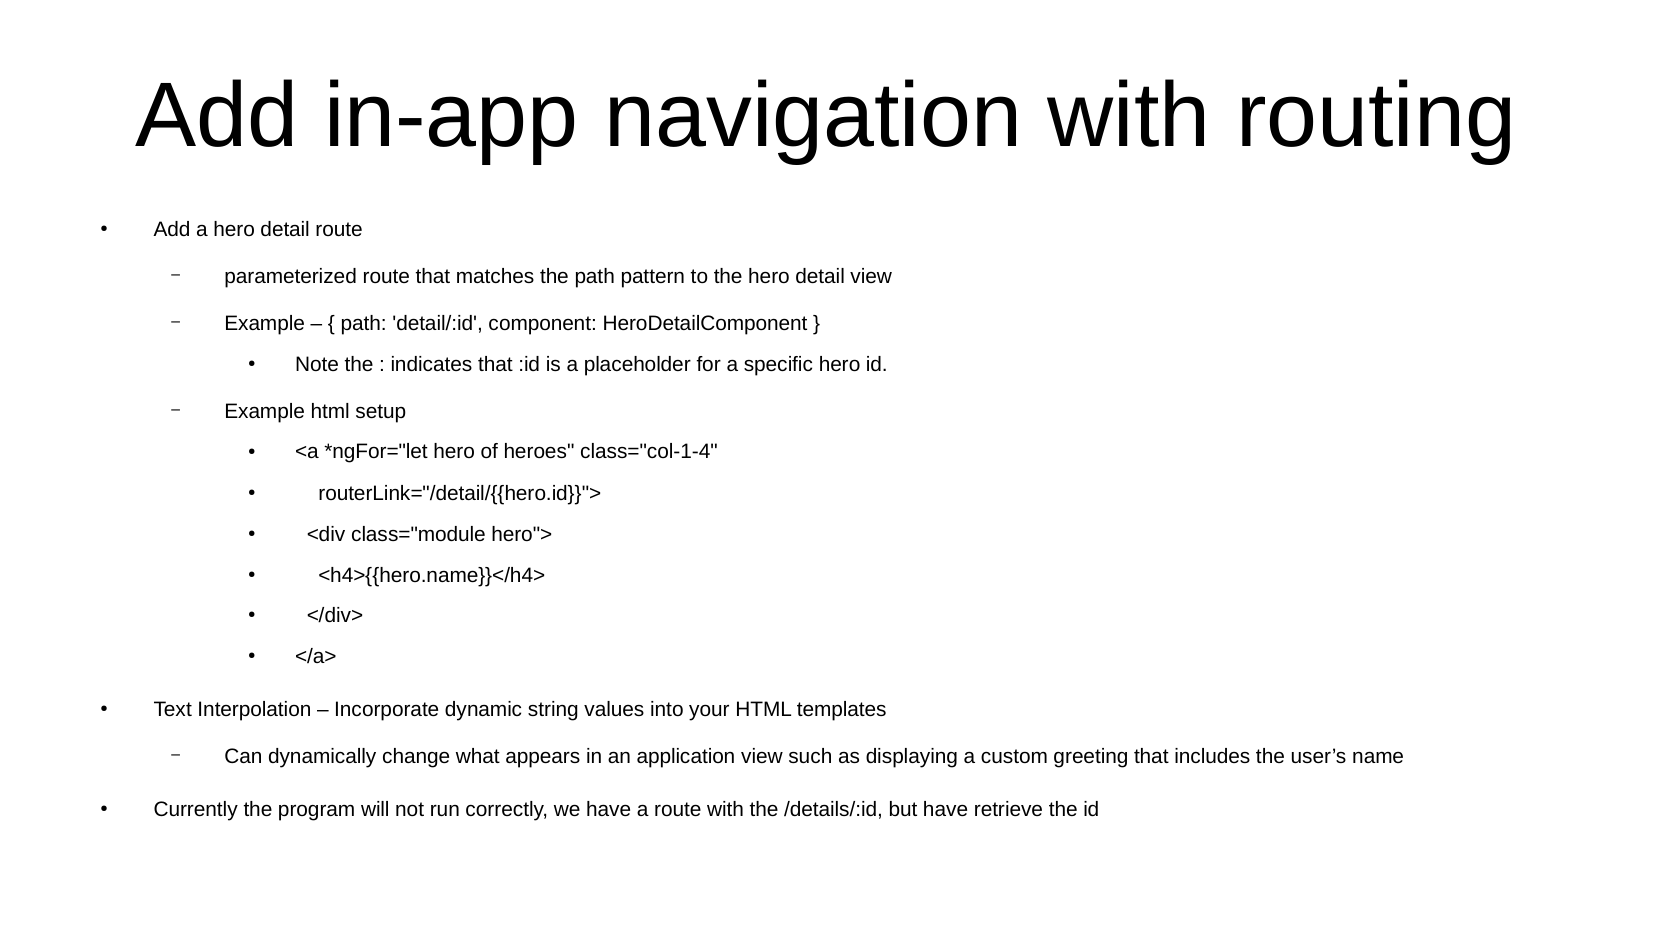

# Add in-app navigation with routing
Add a hero detail route
parameterized route that matches the path pattern to the hero detail view
Example – { path: 'detail/:id', component: HeroDetailComponent }
Note the : indicates that :id is a placeholder for a specific hero id.
Example html setup
<a *ngFor="let hero of heroes" class="col-1-4"
 routerLink="/detail/{{hero.id}}">
 <div class="module hero">
 <h4>{{hero.name}}</h4>
 </div>
</a>
Text Interpolation – Incorporate dynamic string values into your HTML templates
Can dynamically change what appears in an application view such as displaying a custom greeting that includes the user’s name
Currently the program will not run correctly, we have a route with the /details/:id, but have retrieve the id